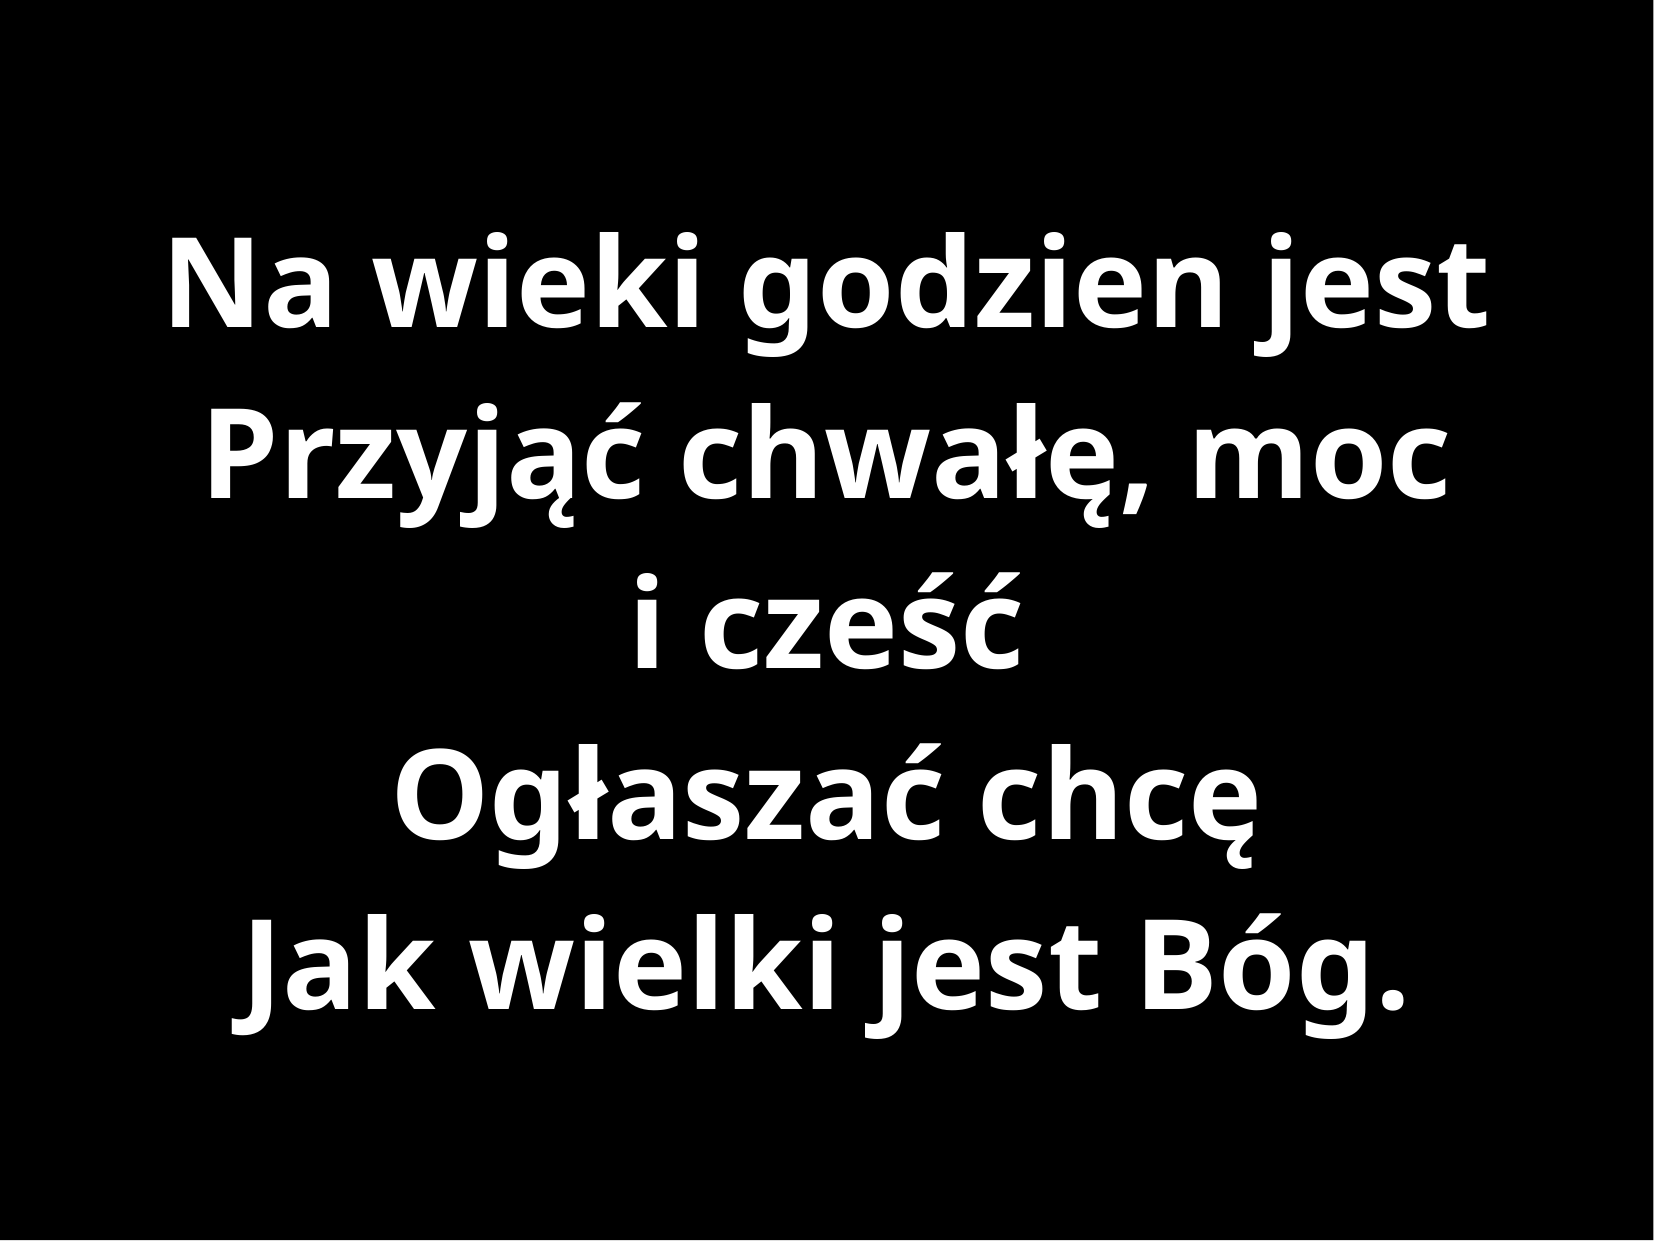

# Na wieki godzien jest Przyjąć chwałę, moc i cześć Ogłaszać chcę Jak wielki jest Bóg.